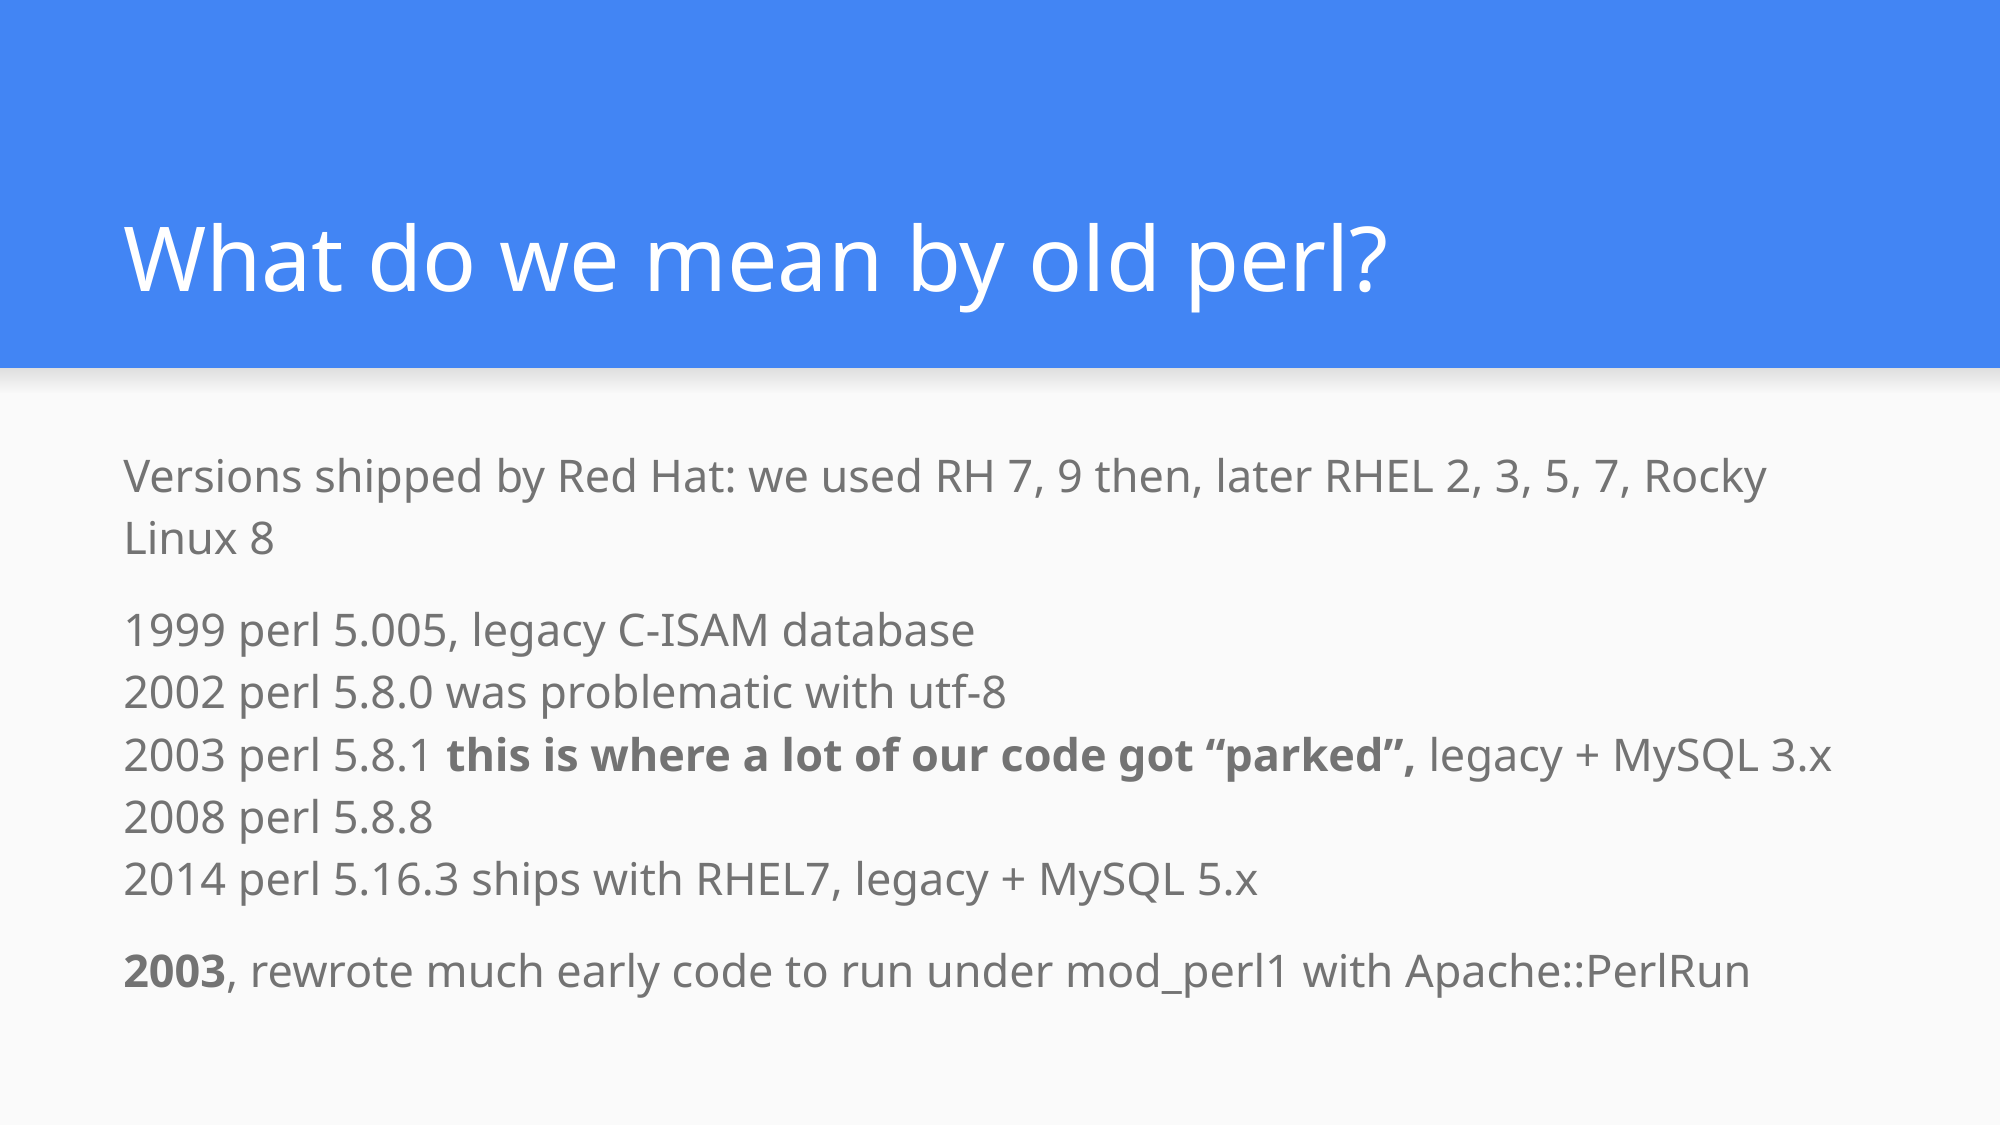

# What do we mean by old perl?
Versions shipped by Red Hat: we used RH 7, 9 then, later RHEL 2, 3, 5, 7, Rocky Linux 8
1999 perl 5.005, legacy C-ISAM database
2002 perl 5.8.0 was problematic with utf-8
2003 perl 5.8.1 this is where a lot of our code got “parked”, legacy + MySQL 3.x
2008 perl 5.8.8
2014 perl 5.16.3 ships with RHEL7, legacy + MySQL 5.x
2003, rewrote much early code to run under mod_perl1 with Apache::PerlRun